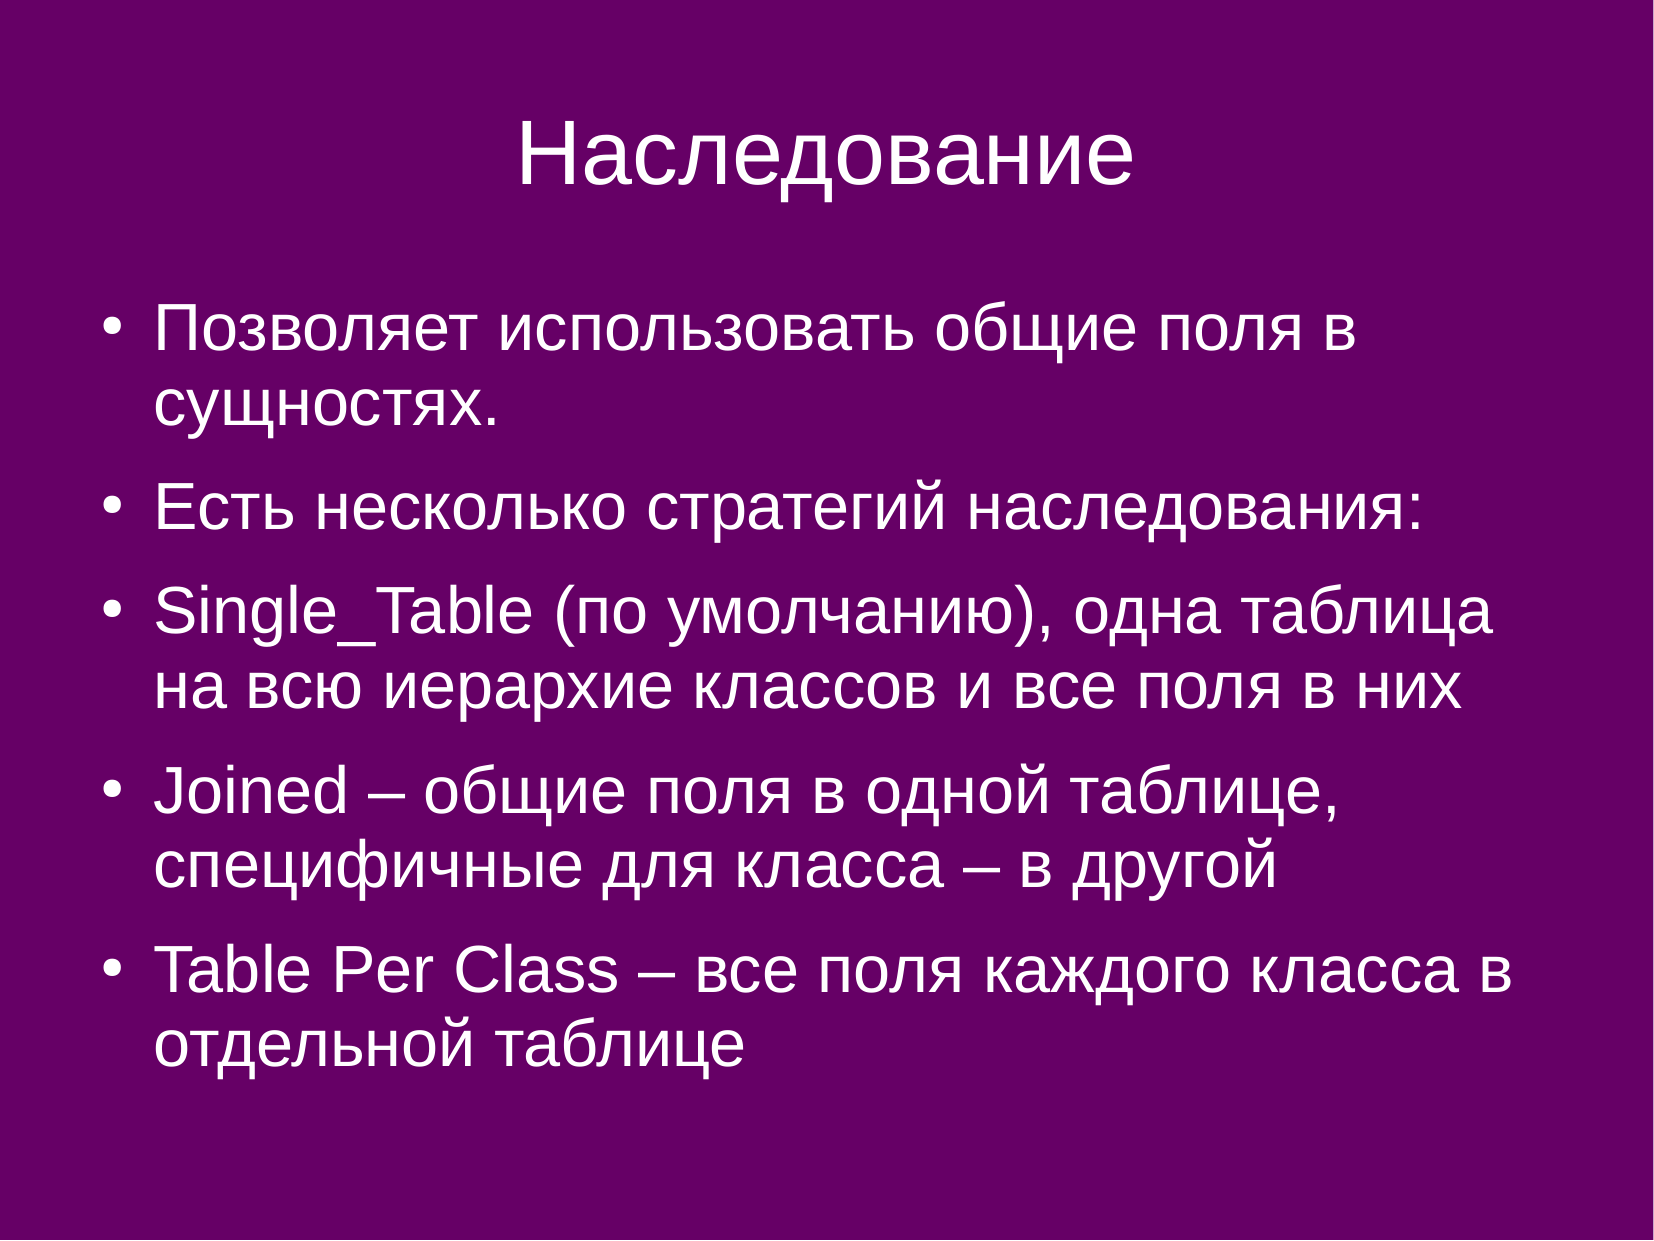

# Наследование
Позволяет использовать общие поля в сущностях.
Есть несколько стратегий наследования:
Single_Table (по умолчанию), одна таблица на всю иерархие классов и все поля в них
Joined – общие поля в одной таблице, специфичные для класса – в другой
Table Per Class – все поля каждого класса в отдельной таблице